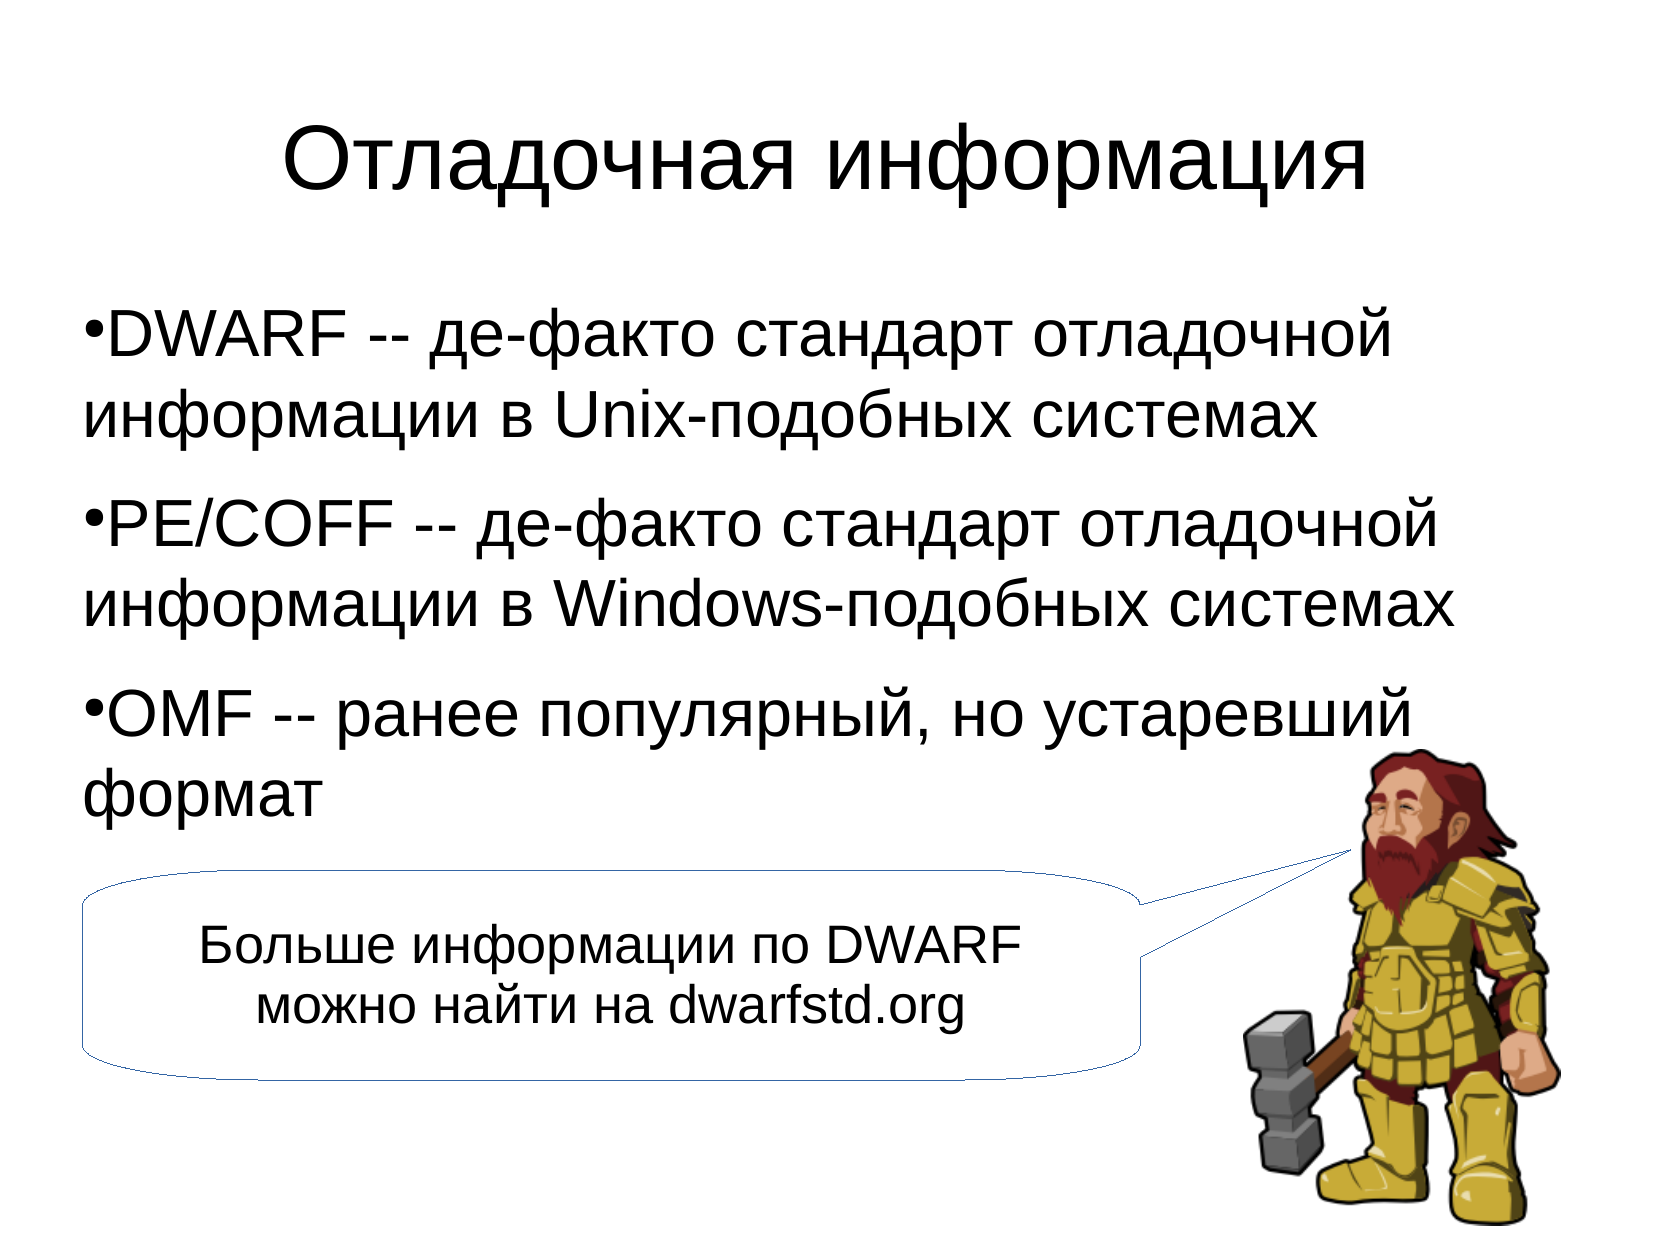

# Отладочная информация
DWARF -- де-факто стандарт отладочной информации в Unix-подобных системах
PE/COFF -- де-факто стандарт отладочной информации в Windows-подобных системах
OMF -- ранее популярный, но устаревший формат
Больше информации по DWARF
можно найти на dwarfstd.org